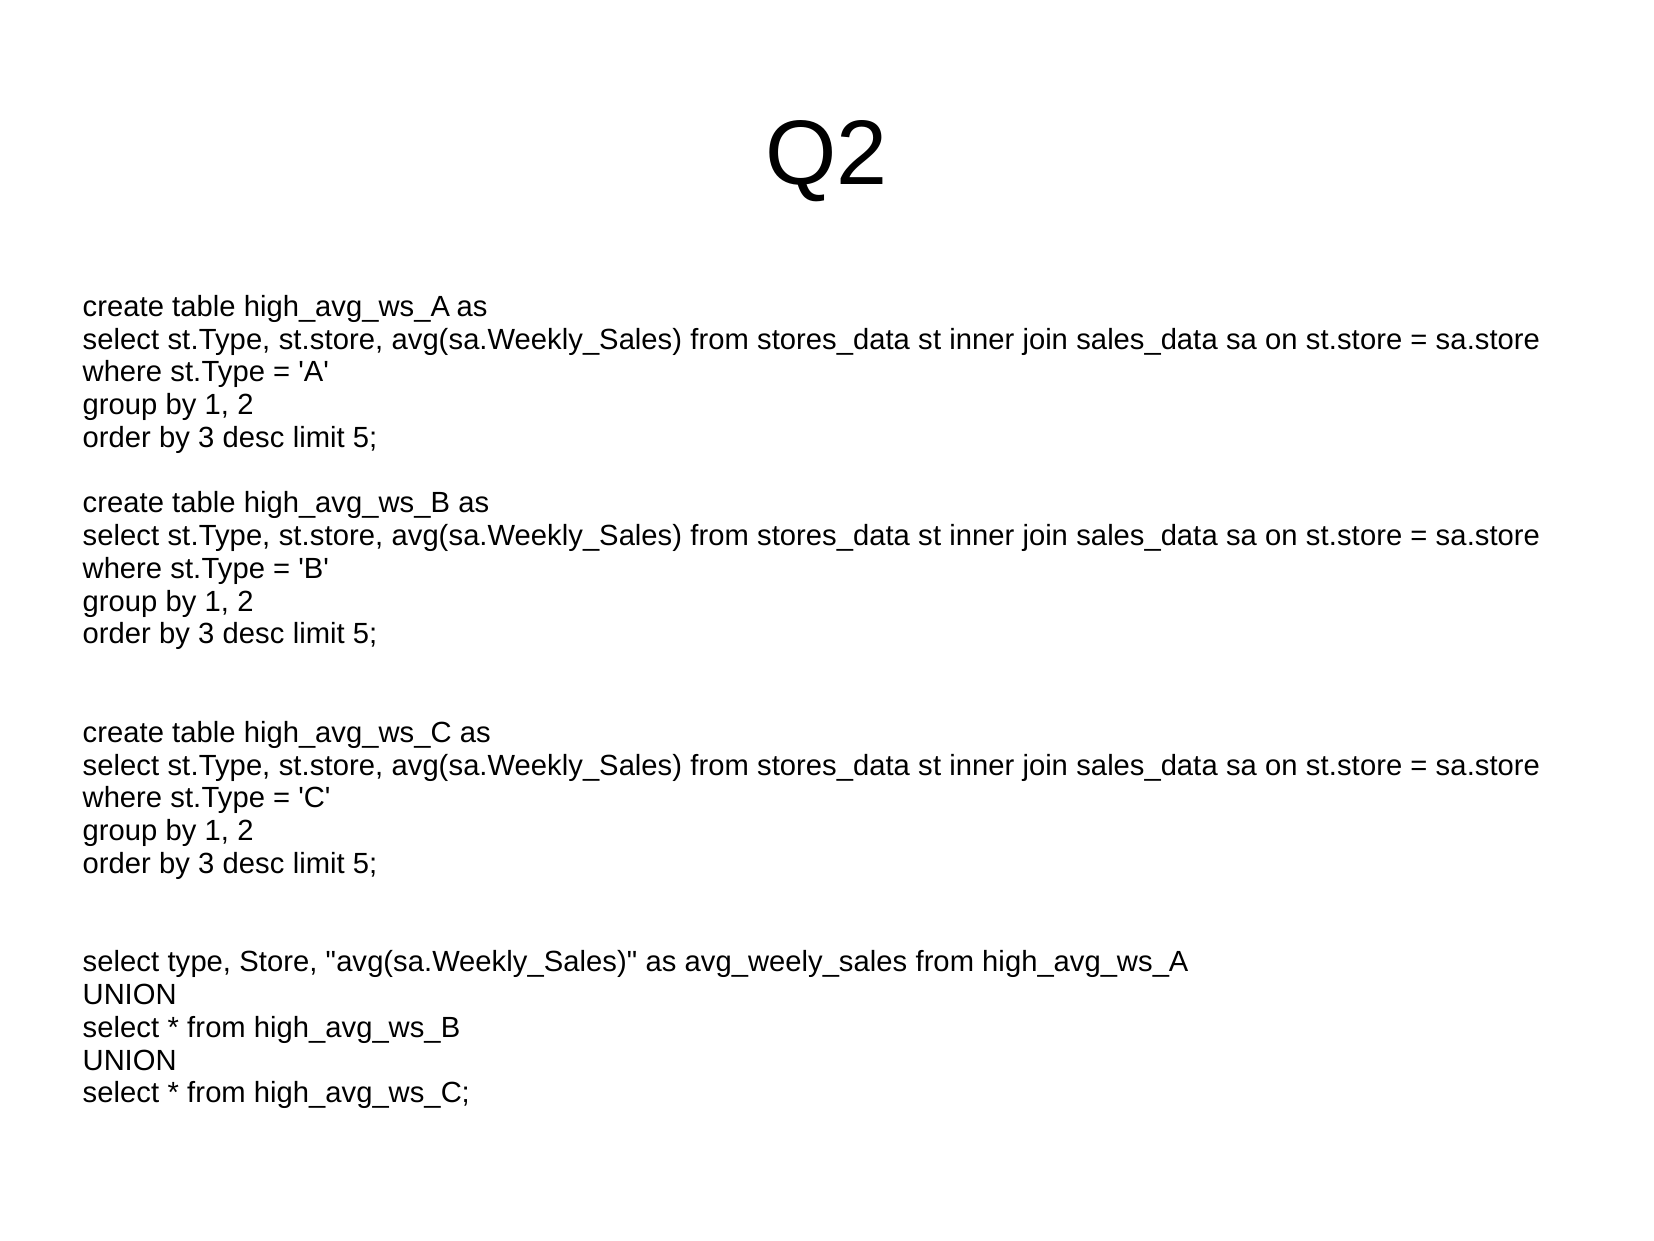

# Q2
create table high_avg_ws_A as
select st.Type, st.store, avg(sa.Weekly_Sales) from stores_data st inner join sales_data sa on st.store = sa.store
where st.Type = 'A'
group by 1, 2
order by 3 desc limit 5;
create table high_avg_ws_B as
select st.Type, st.store, avg(sa.Weekly_Sales) from stores_data st inner join sales_data sa on st.store = sa.store
where st.Type = 'B'
group by 1, 2
order by 3 desc limit 5;
create table high_avg_ws_C as
select st.Type, st.store, avg(sa.Weekly_Sales) from stores_data st inner join sales_data sa on st.store = sa.store
where st.Type = 'C'
group by 1, 2
order by 3 desc limit 5;
select type, Store, "avg(sa.Weekly_Sales)" as avg_weely_sales from high_avg_ws_A
UNION
select * from high_avg_ws_B
UNION
select * from high_avg_ws_C;